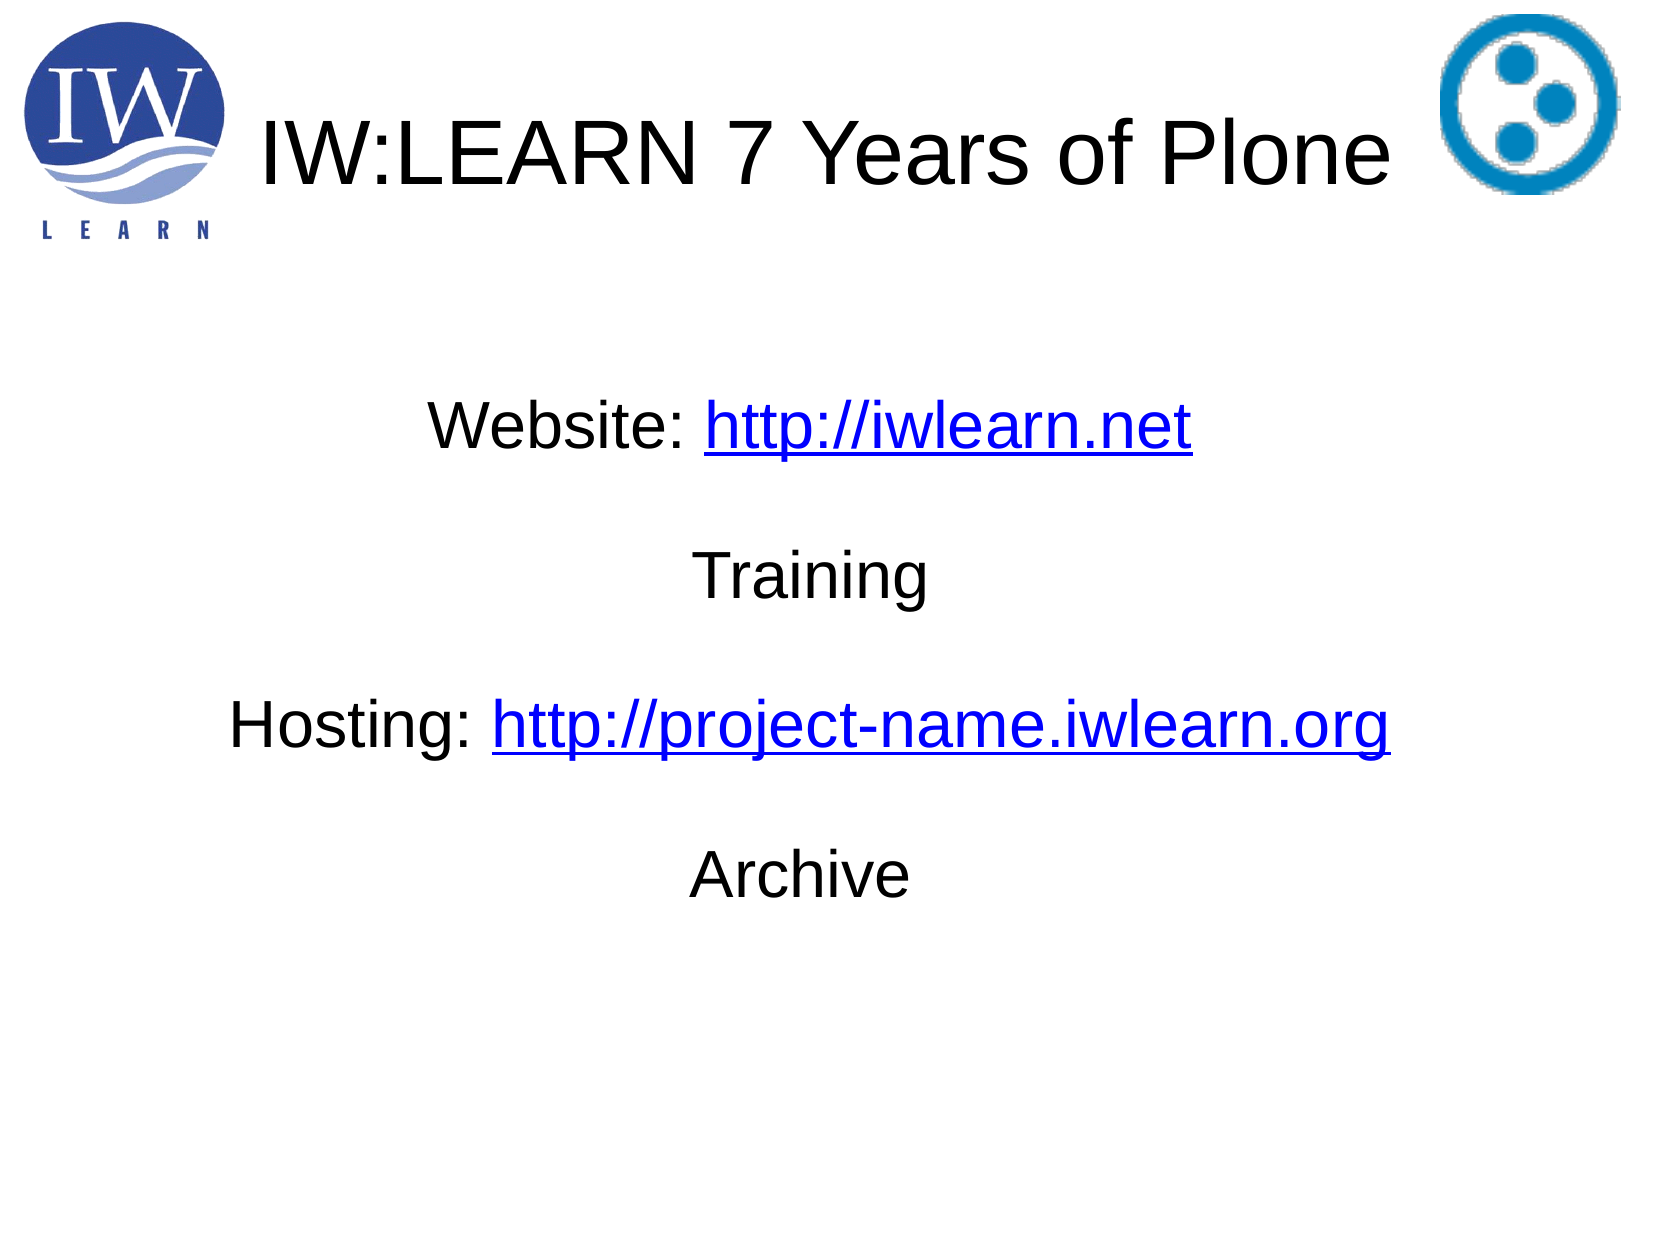

# IW:LEARN 7 Years of Plone
Website: http://iwlearn.net
Training
Hosting: http://project-name.iwlearn.org
Archive